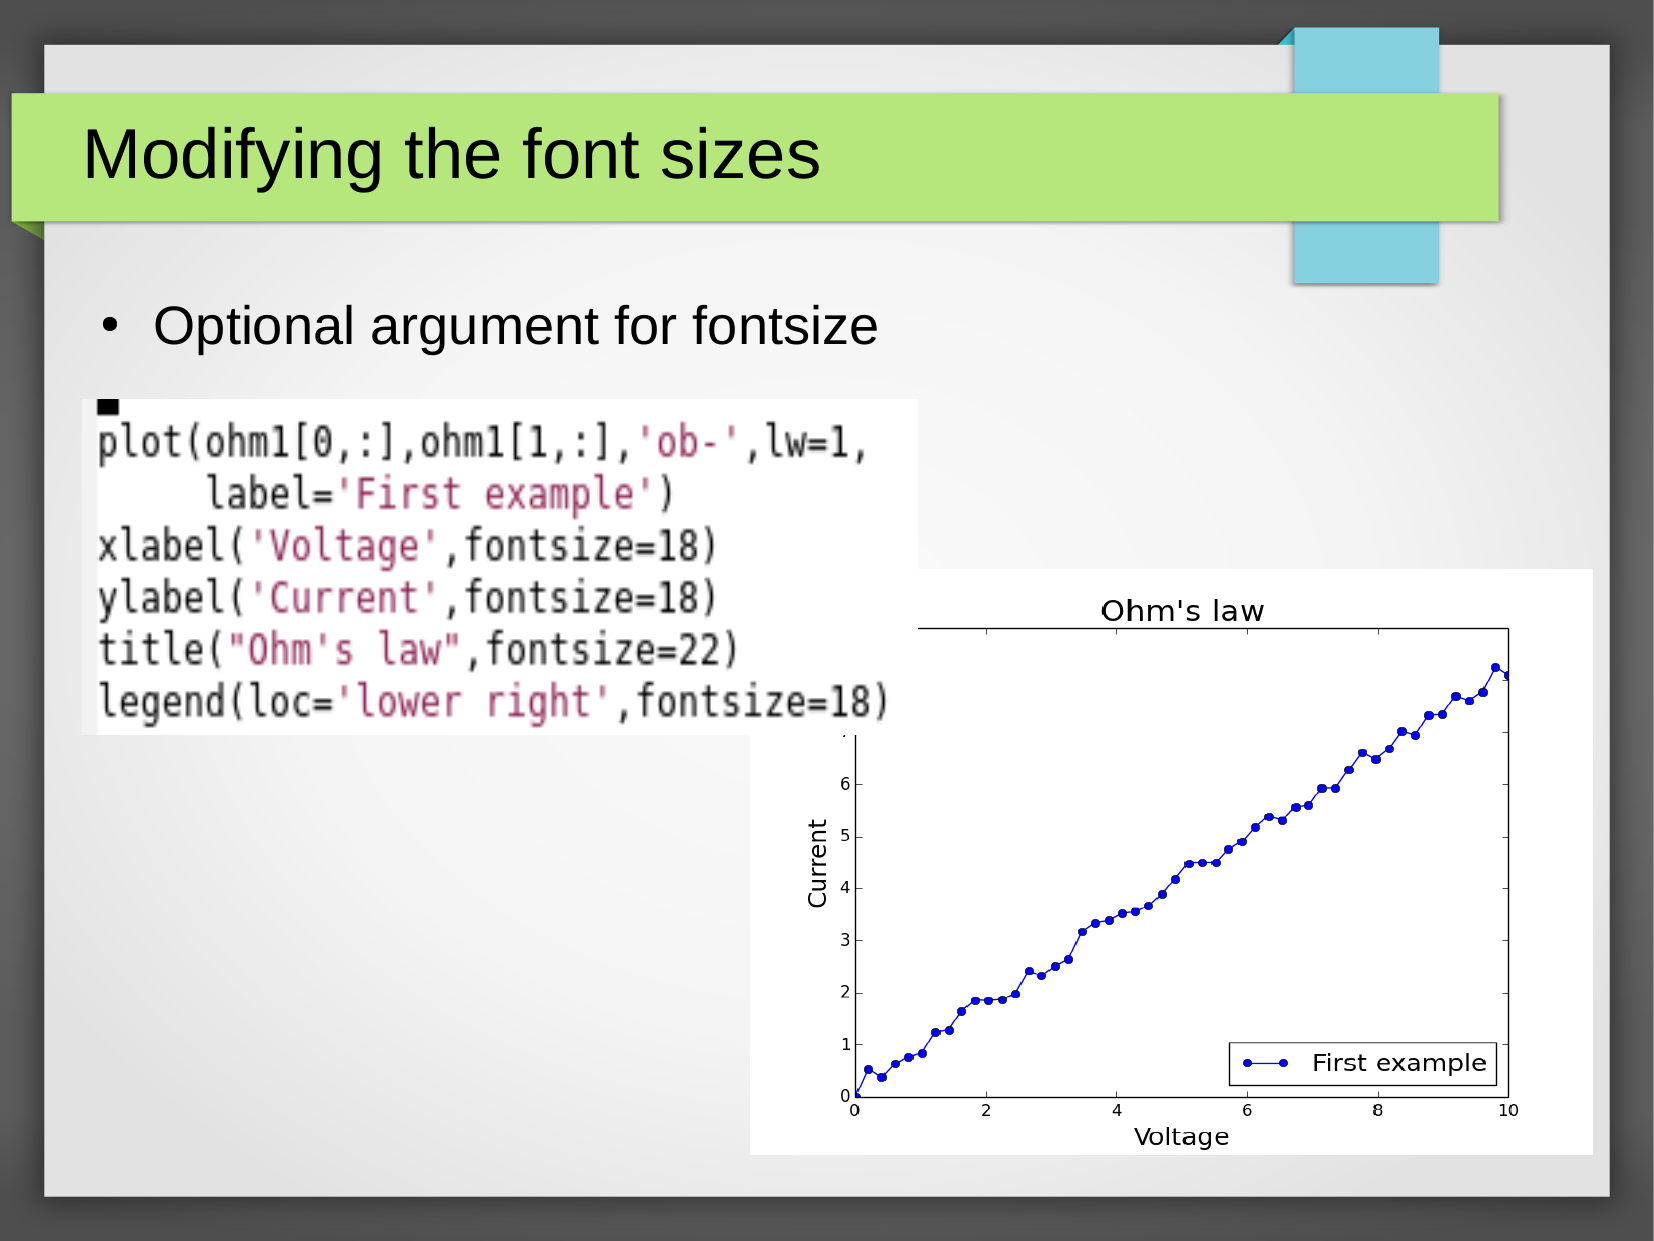

# Modifying the font sizes
Optional argument for fontsize